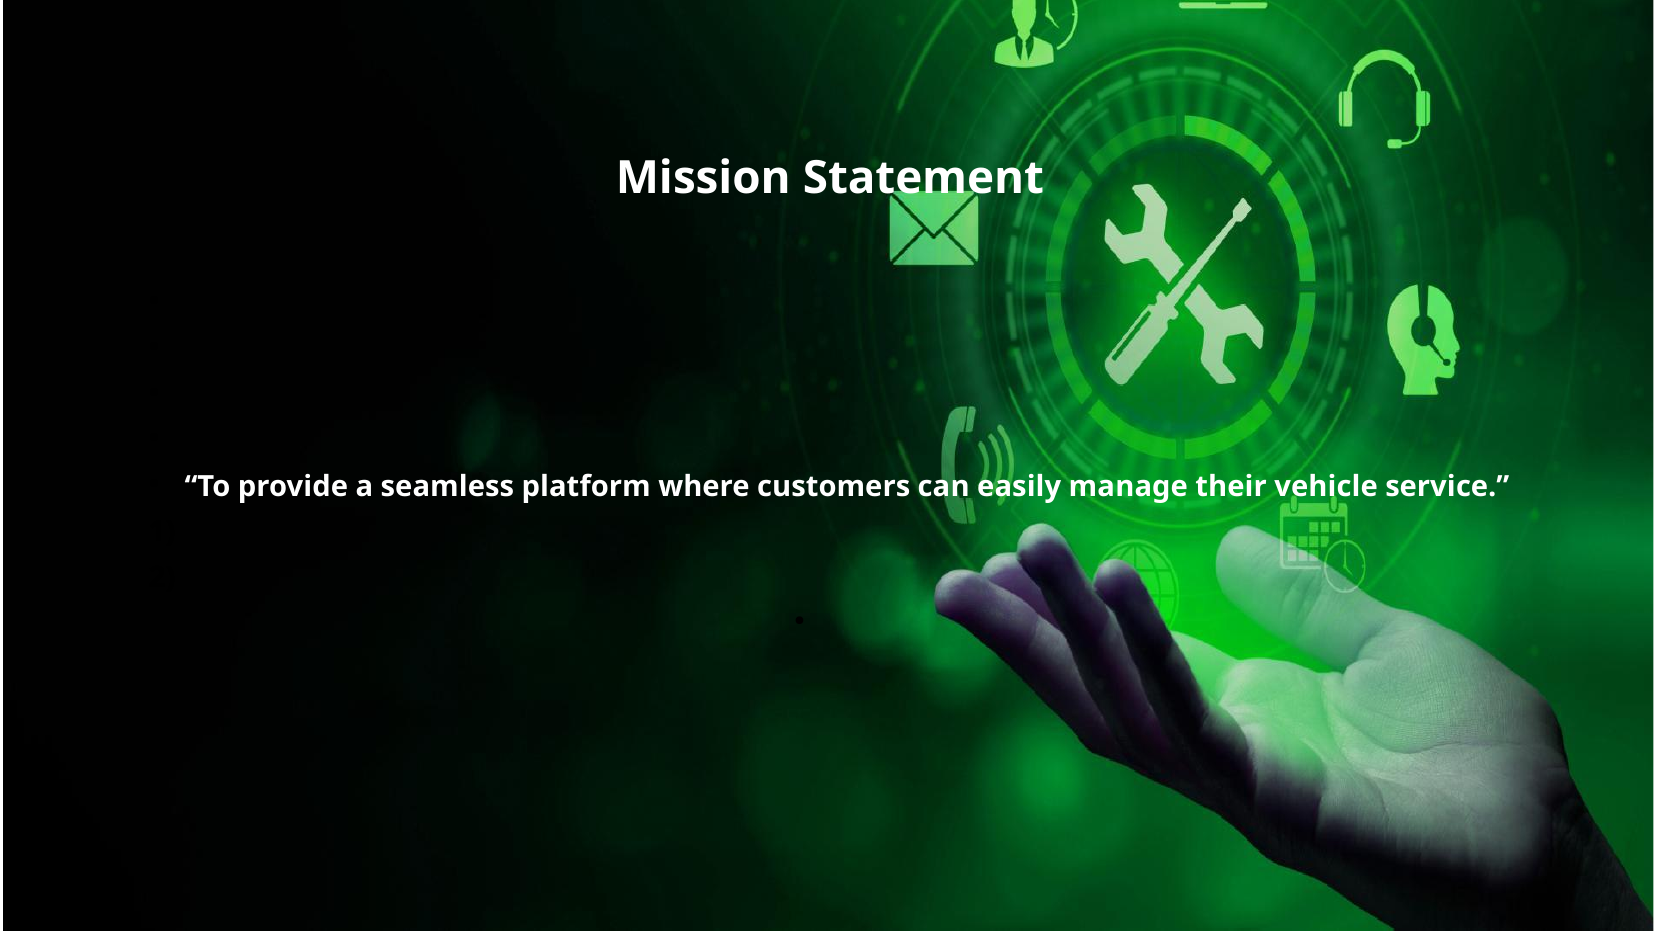

Mission Statement
“To provide a seamless platform where customers can easily manage their vehicle service.”